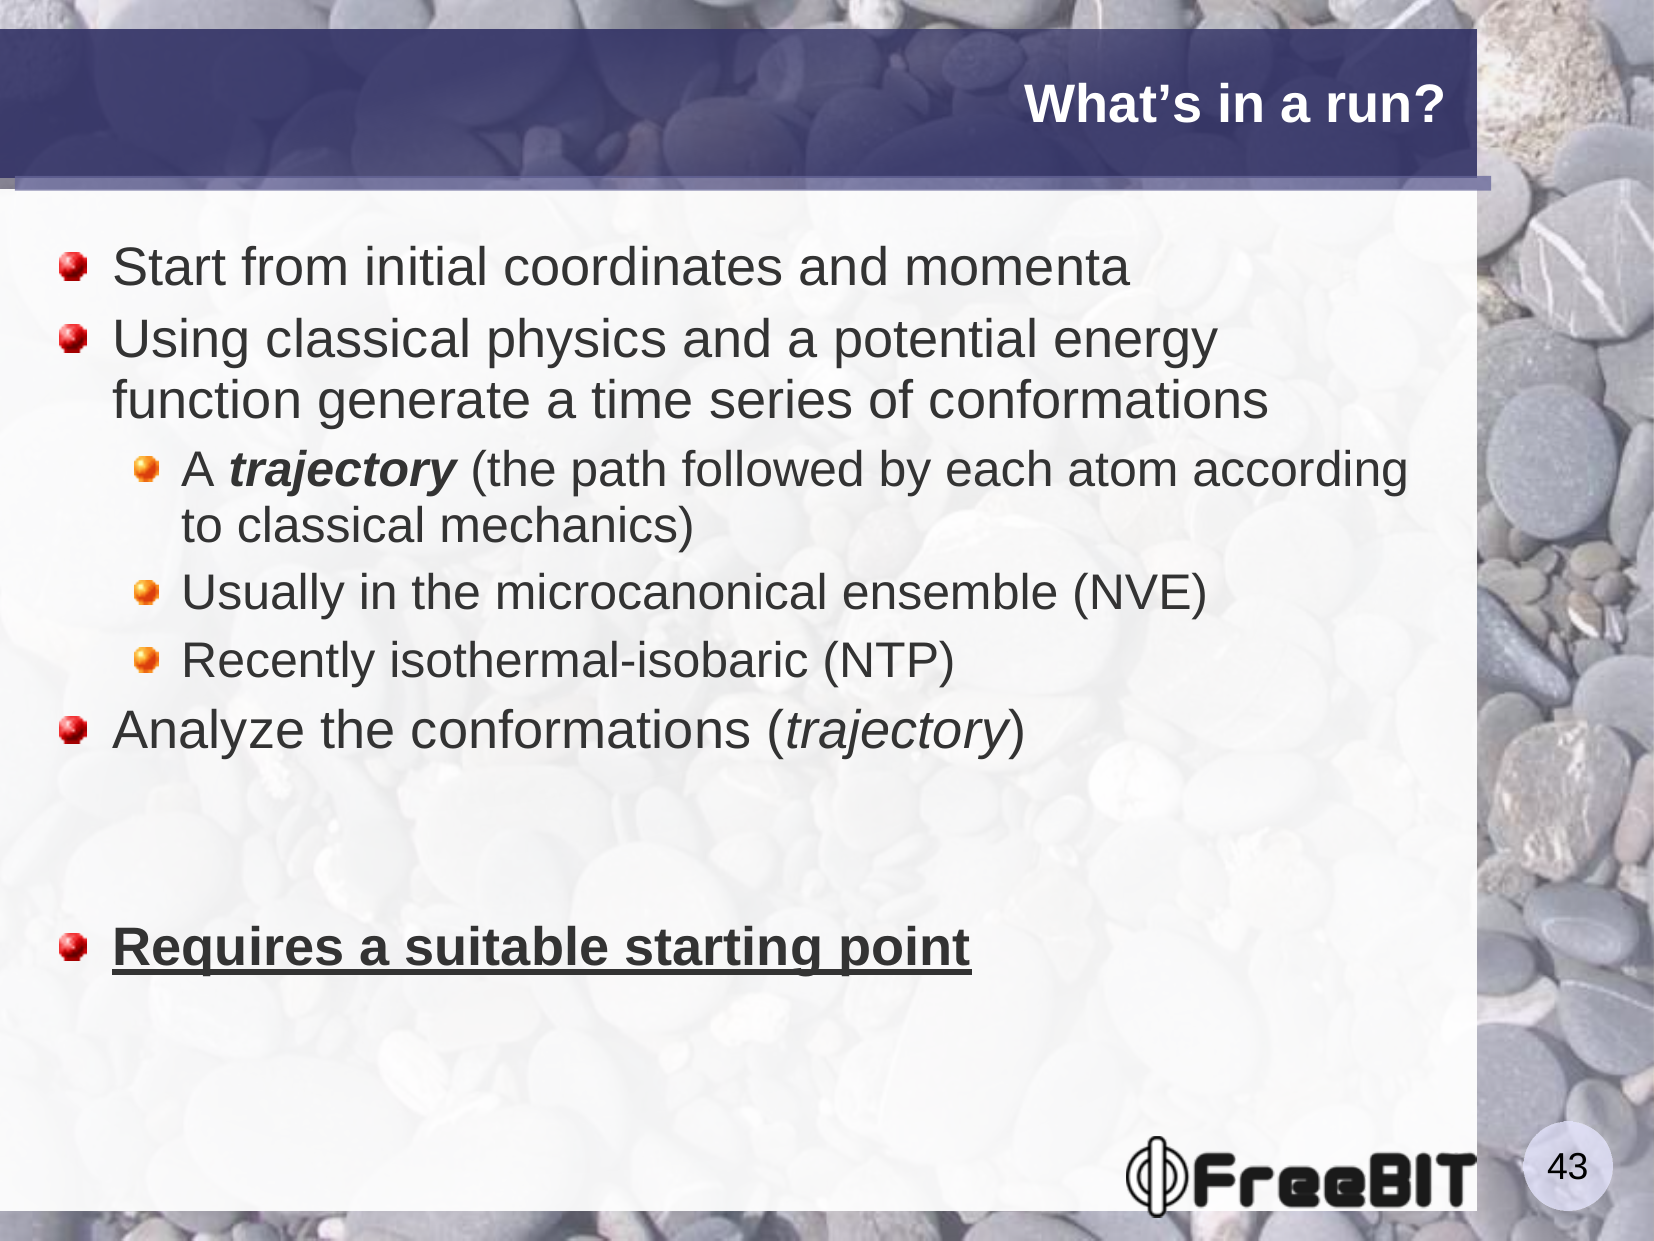

# What’s in a run?
Start from initial coordinates and momenta
Using classical physics and a potential energy function generate a time series of conformations
A trajectory (the path followed by each atom according to classical mechanics)
Usually in the microcanonical ensemble (NVE)
Recently isothermal-isobaric (NTP)
Analyze the conformations (trajectory)
Requires a suitable starting point